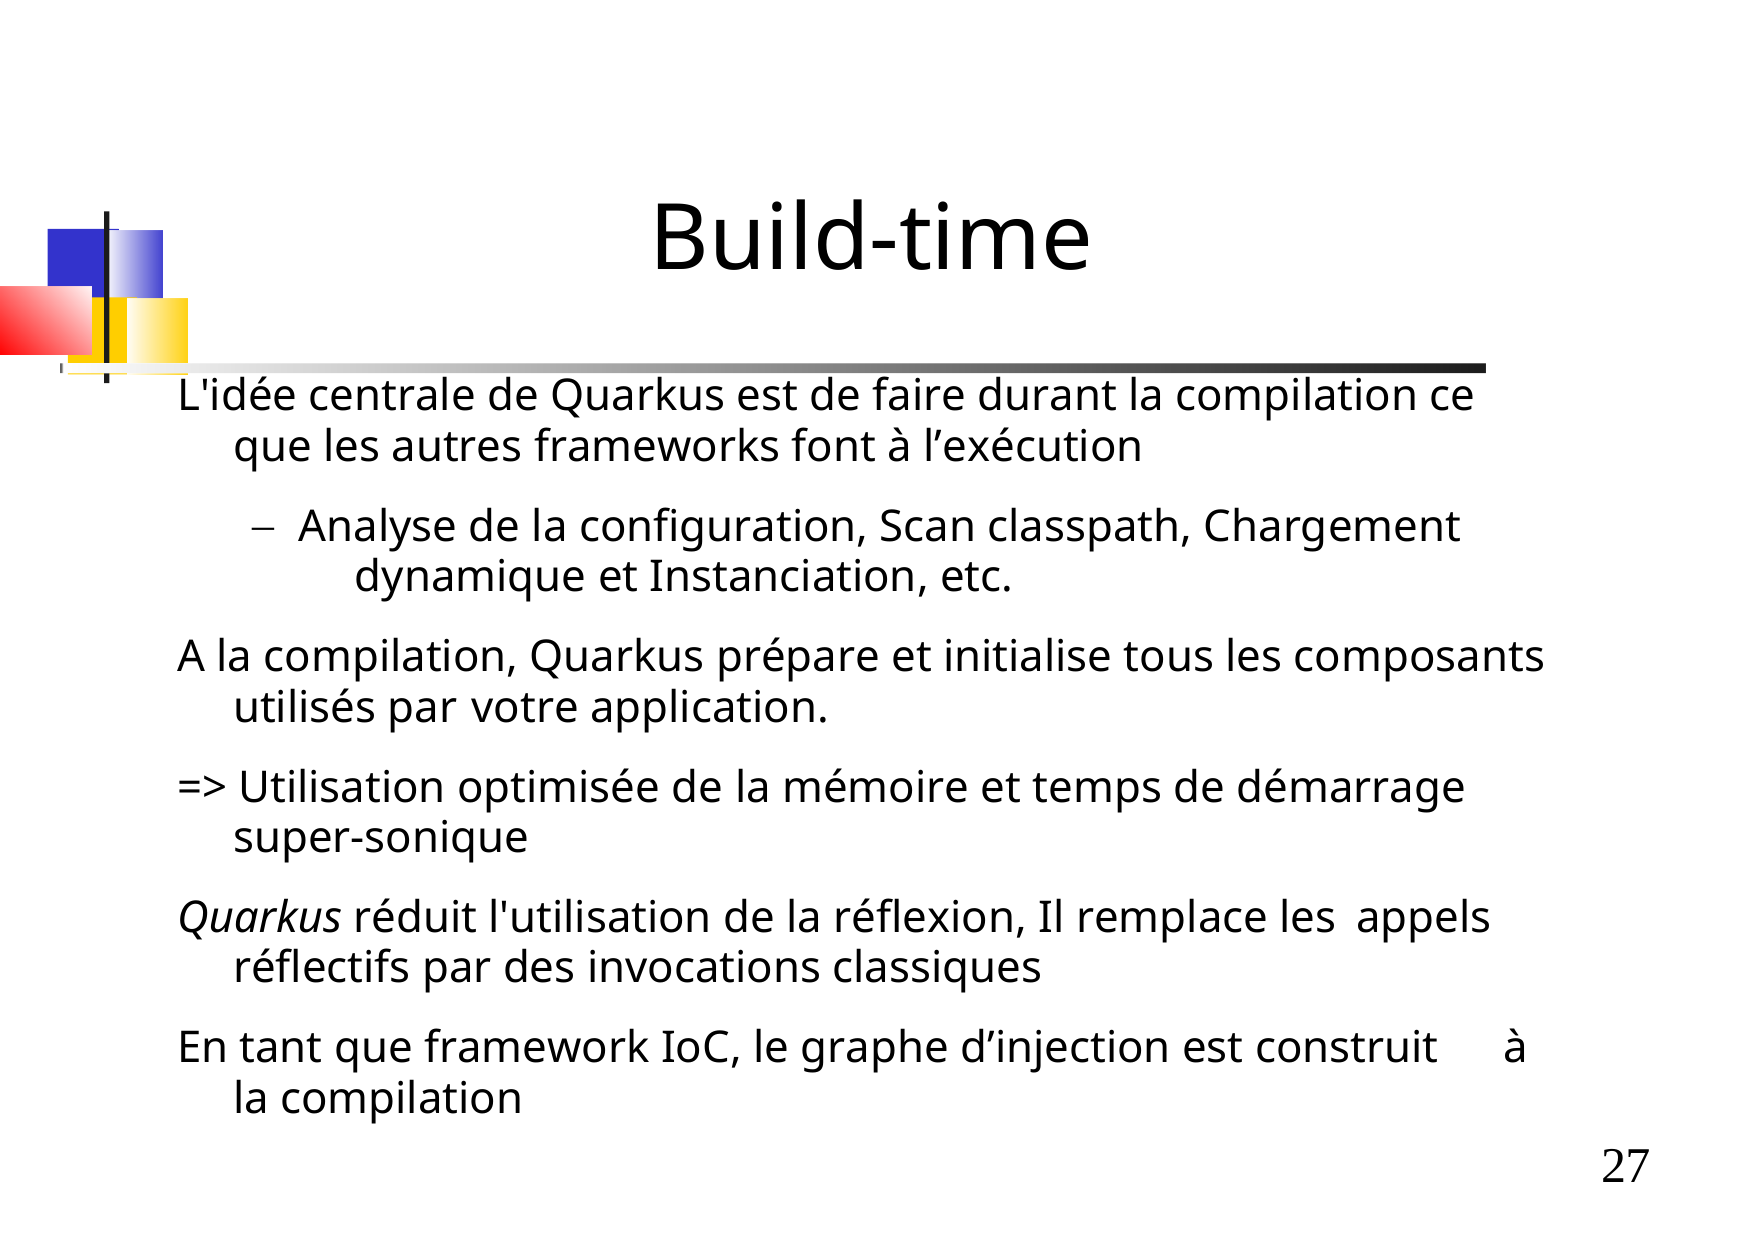

# Build-time
L'idée centrale de Quarkus est de faire durant la compilation ce que les autres frameworks font à l’exécution
Analyse de la configuration, Scan classpath, Chargement 	dynamique et Instanciation, etc.
A la compilation, Quarkus prépare et initialise tous les composants utilisés par 	votre application.
=> Utilisation optimisée de la mémoire et temps de démarrage super-sonique
Quarkus réduit l'utilisation de la réflexion, Il remplace les 	appels réflectifs par des invocations classiques
En tant que framework IoC, le graphe d’injection est construit 	à la compilation
27